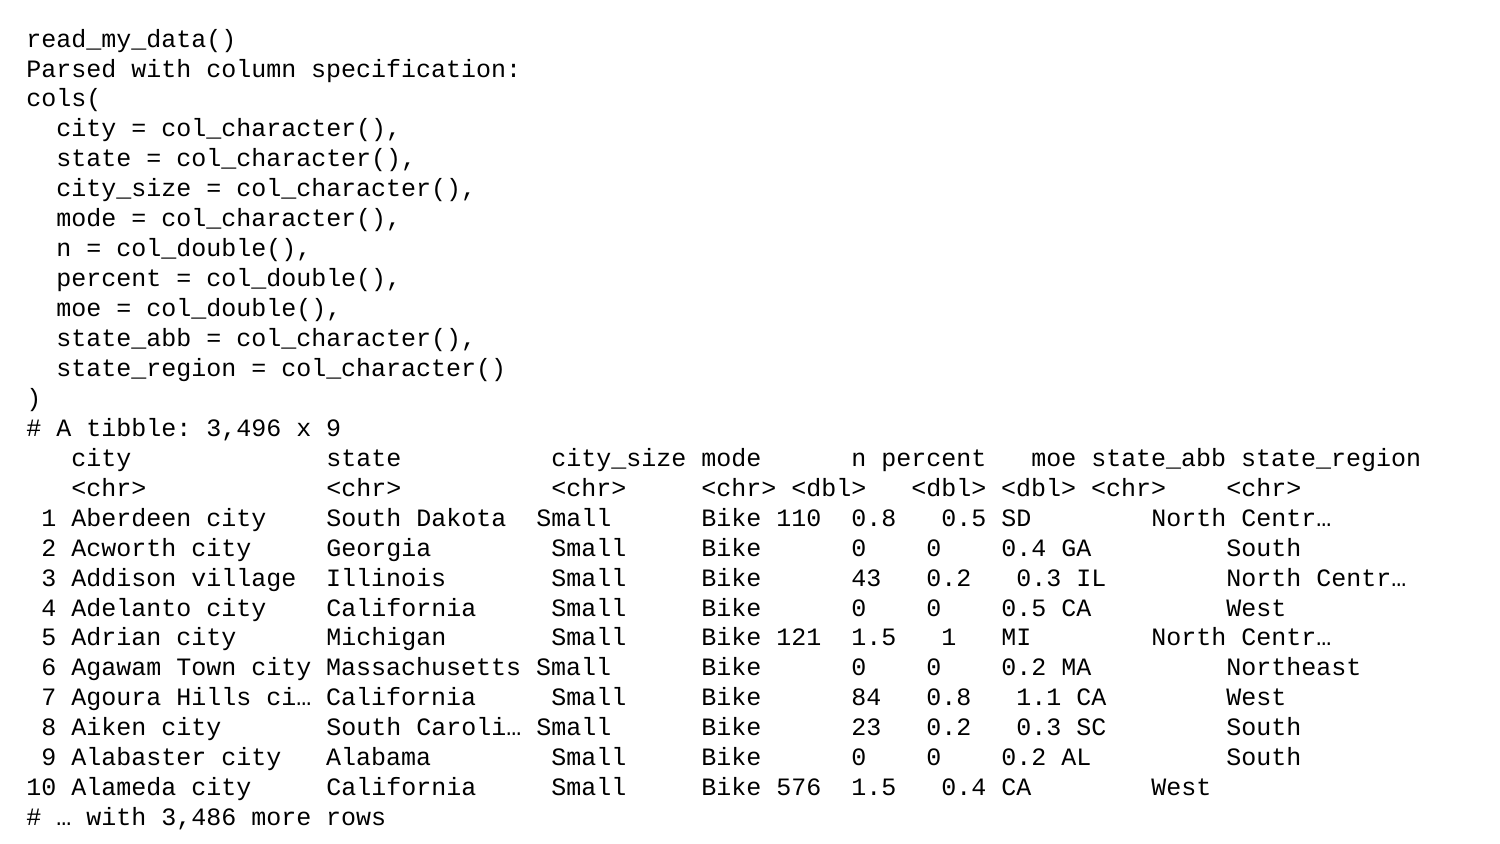

read_my_data()
Parsed with column specification:
cols(
 city = col_character(),
 state = col_character(),
 city_size = col_character(),
 mode = col_character(),
 n = col_double(),
 percent = col_double(),
 moe = col_double(),
 state_abb = col_character(),
 state_region = col_character()
)
# A tibble: 3,496 x 9
 city 	state 	city_size mode 	n percent moe state_abb state_region
 <chr> 	<chr> 	<chr> 	<chr> <dbl> <dbl> <dbl> <chr> 	<chr>
 1 Aberdeen city	South Dakota Small 	Bike	110 	0.8 0.5 SD 	North Centr…
 2 Acworth city 	Georgia 	Small 	Bike 	0 	0 	0.4 GA 	South
 3 Addison village Illinois 	Small 	Bike 	43 	0.2 0.3 IL 	North Centr…
 4 Adelanto city	California	Small 	Bike 	0 	0 	0.5 CA 	West
 5 Adrian city 	Michigan 	Small 	Bike	121 	1.5 1 MI 	North Centr…
 6 Agawam Town city Massachusetts Small 	Bike 	0 	0 	0.2 MA 	Northeast
 7 Agoura Hills ci… California	Small 	Bike 	84 	0.8 1.1 CA 	West
 8 Aiken city 	South Caroli… Small 	Bike 	23 	0.2 0.3 SC 	South
 9 Alabaster city Alabama 	Small 	Bike 	0 	0 	0.2 AL 	South
10 Alameda city 	California	Small 	Bike	576 	1.5 0.4 CA 	West
# … with 3,486 more rows